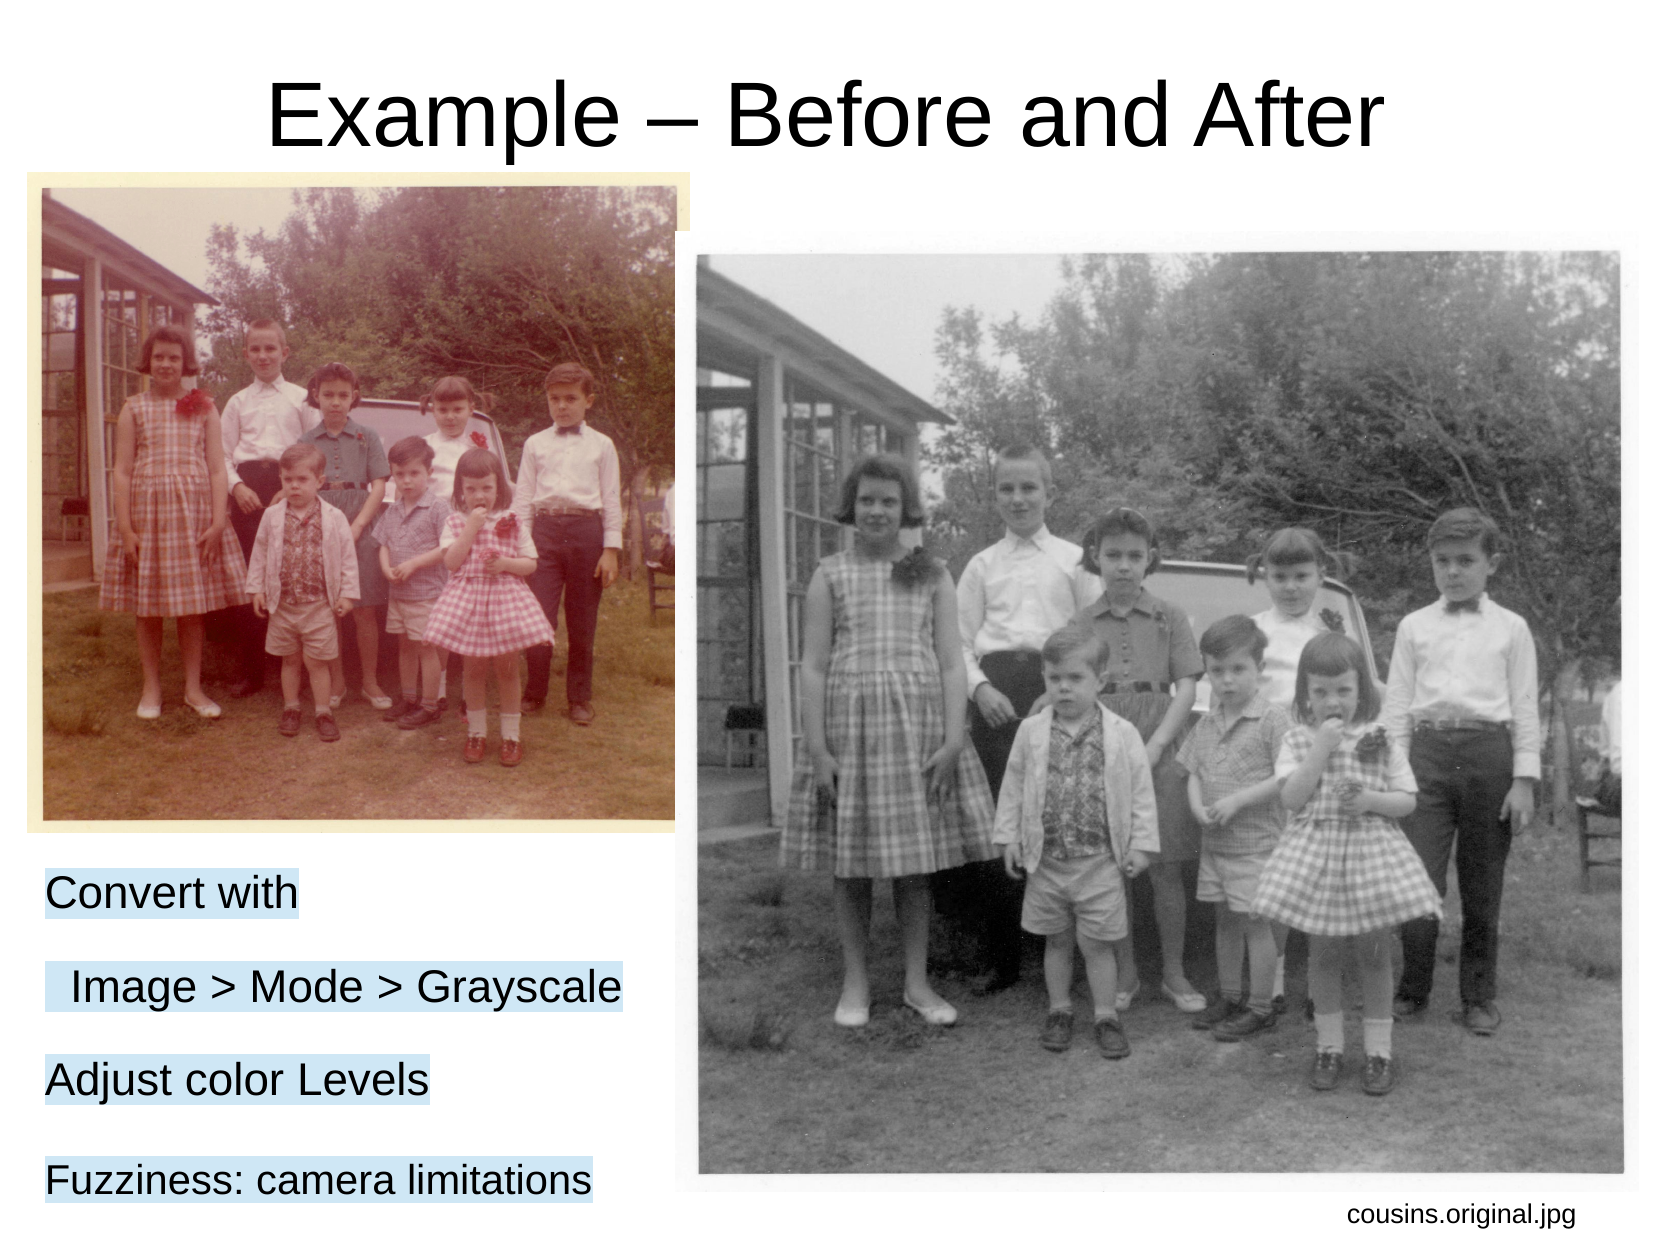

# Example – Before and After
Convert with
 Image > Mode > Grayscale
Adjust color Levels
Fuzziness: camera limitations
63
cousins.original.jpg